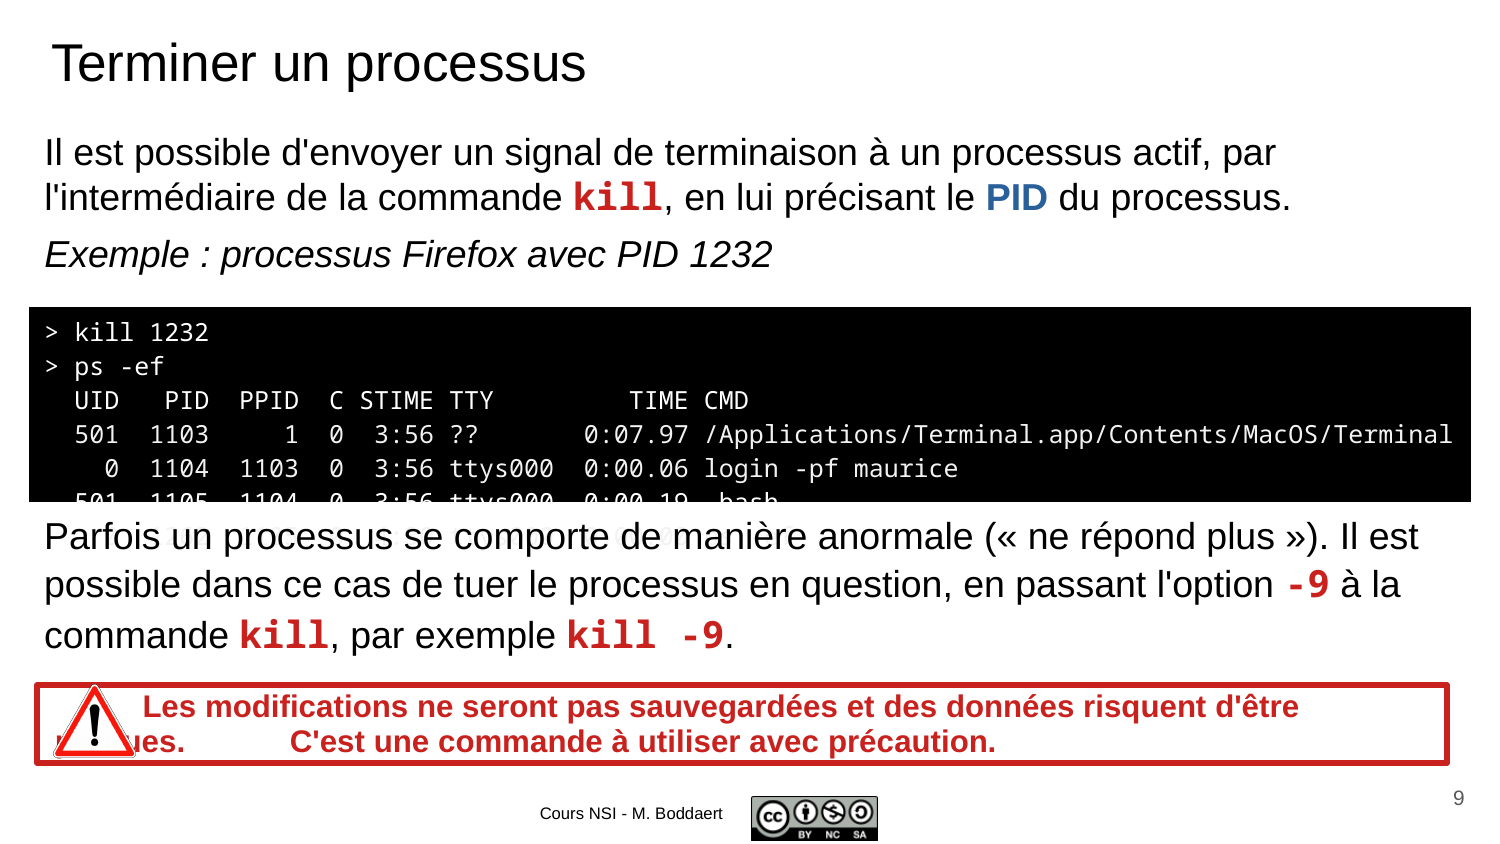

# Terminer un processus
Il est possible d'envoyer un signal de terminaison à un processus actif, par l'intermédiaire de la commande kill, en lui précisant le PID du processus.
Exemple : processus Firefox avec PID 1232
> kill 1232
> ps -ef
 UID PID PPID C STIME TTY TIME CMD
 501 1103 1 0 3:56 ?? 0:07.97 /Applications/Terminal.app/Contents/MacOS/Terminal
 0 1104 1103 0 3:56 ttys000 0:00.06 login -pf maurice
 501 1105 1104 0 3:56 ttys000 0:00.19 -bash
 0 1262 1105 0 4:30 ttys000 0:00.00 ps -ef
Parfois un processus se comporte de manière anormale (« ne répond plus »). Il est possible dans ce cas de tuer le processus en question, en passant l'option -9 à la commande kill, par exemple kill -9.
 Les modifications ne seront pas sauvegardées et des données risquent d'être perdues. C'est une commande à utiliser avec précaution.